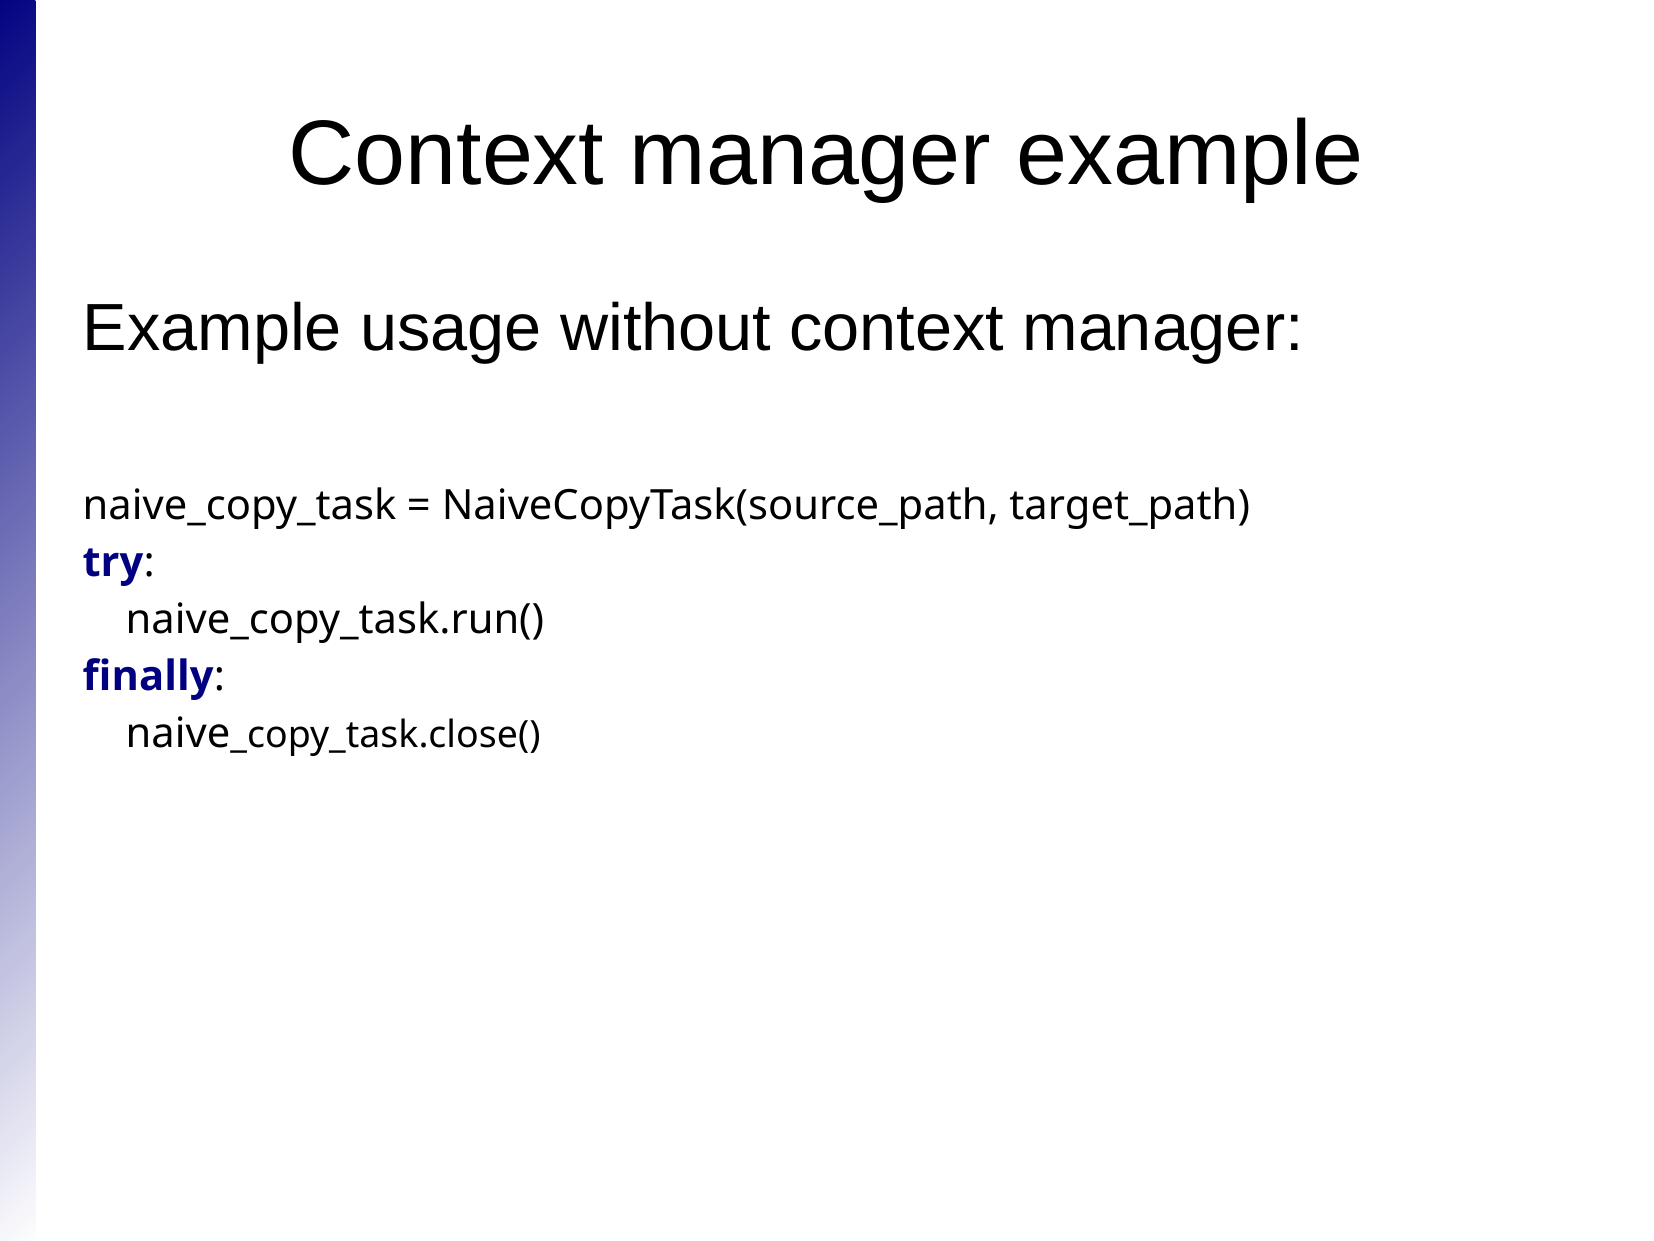

# Context manager example
Example usage without context manager:
naive_copy_task = NaiveCopyTask(source_path, target_path)
try:
 naive_copy_task.run()
finally:
 naive_copy_task.close()